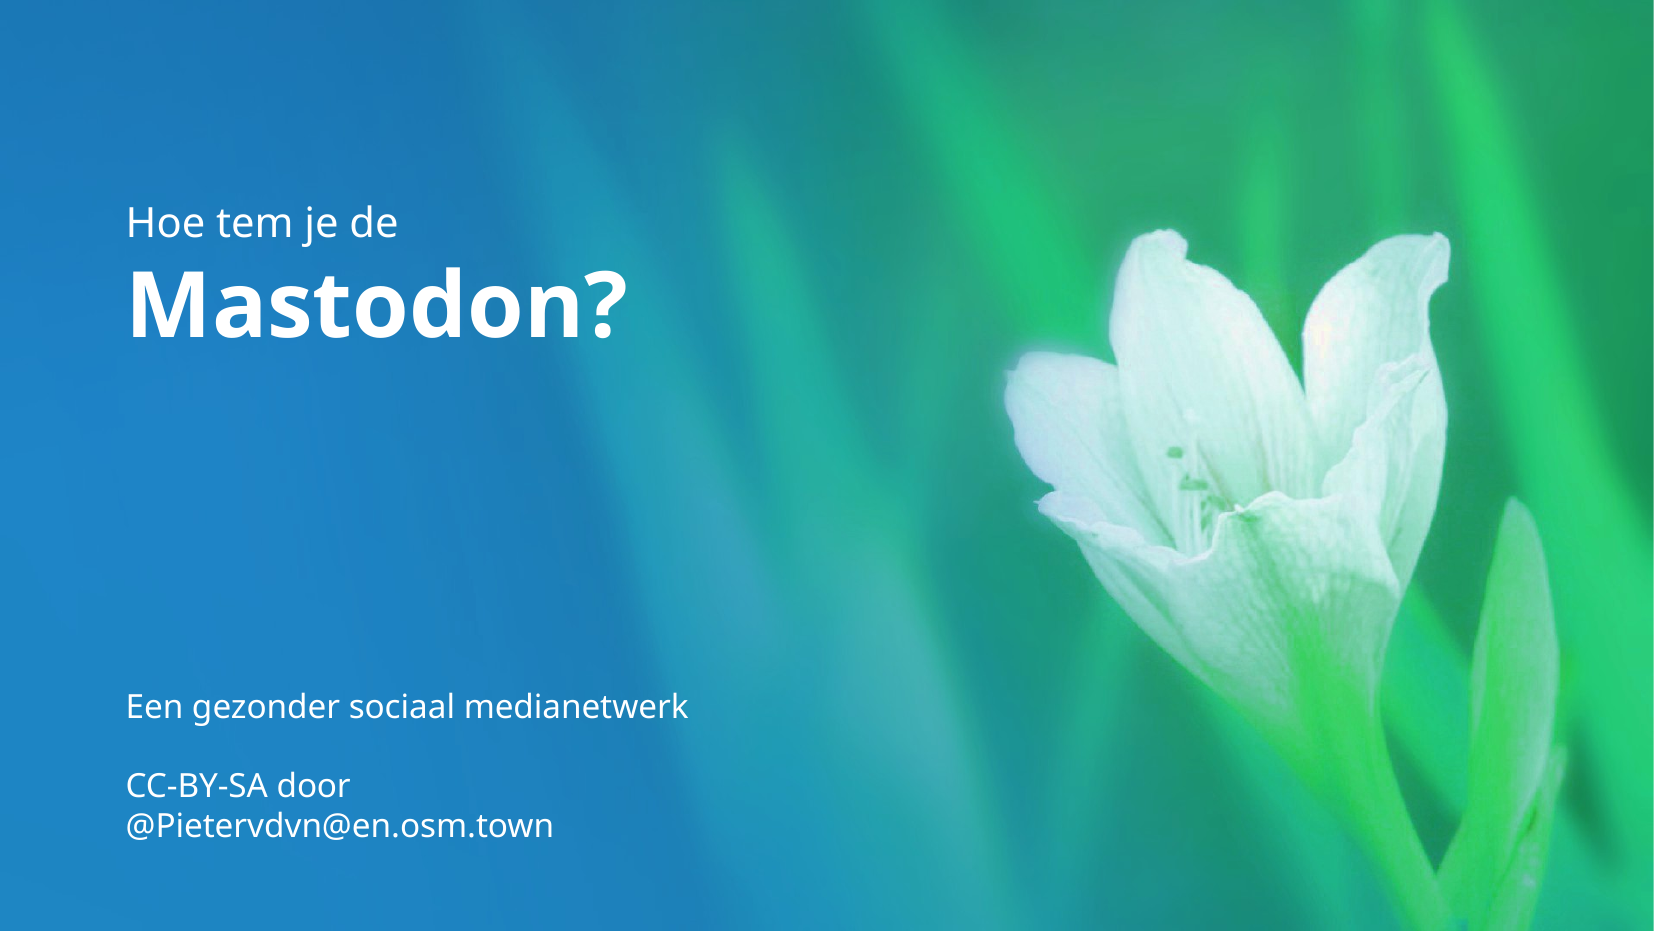

Hoe tem je de
Mastodon?
Een gezonder sociaal medianetwerk
CC-BY-SA door @Pietervdvn@en.osm.town